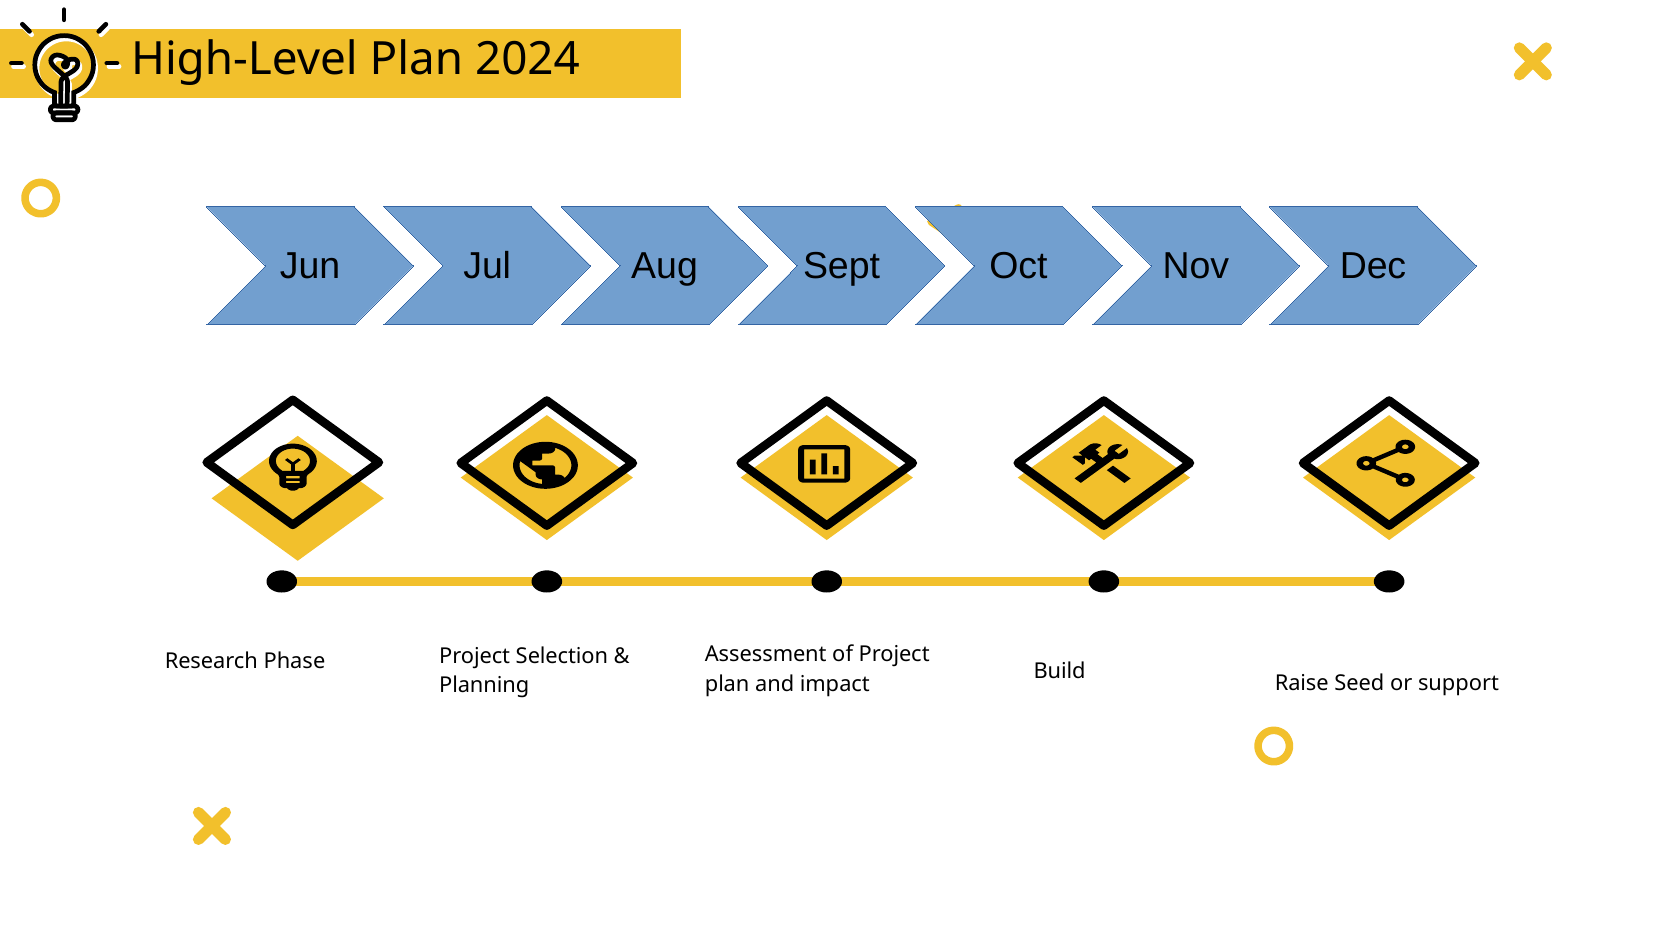

# High-Level Plan 2024
Jun
Jul
Aug
Sept
Oct
Nov
Dec
Raise Seed or support
Research Phase
Build
Assessment of Project plan and impact
Project Selection & Planning